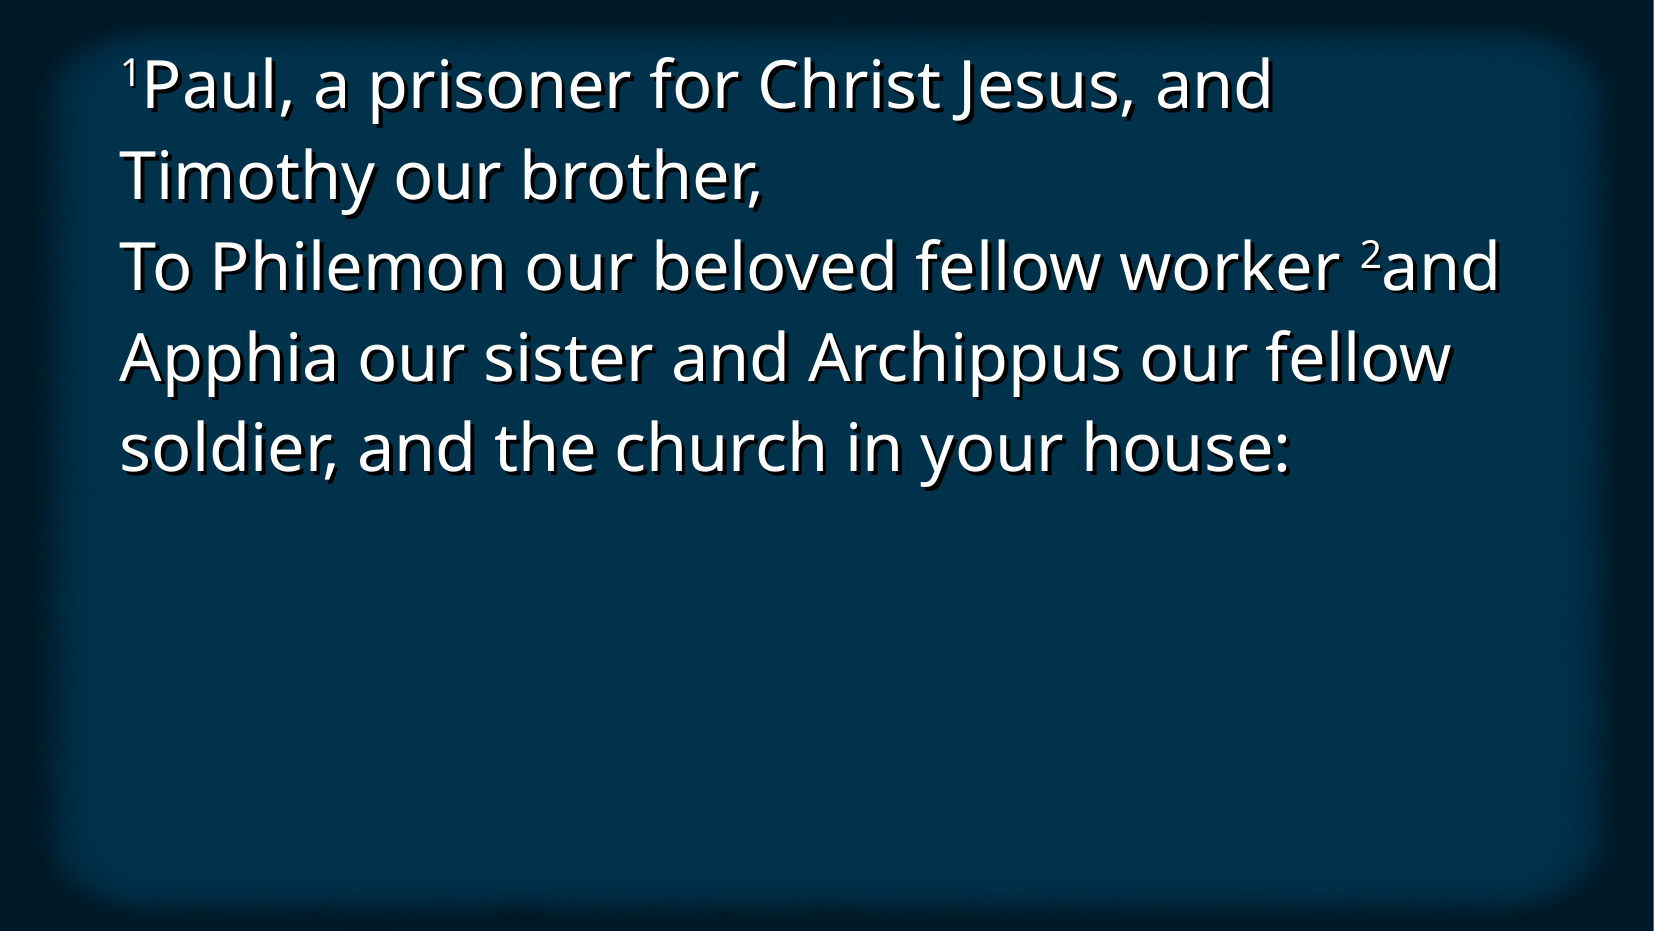

1Paul, a prisoner for Christ Jesus, and Timothy our brother,
To Philemon our beloved fellow worker 2and Apphia our sister and Archippus our fellow soldier, and the church in your house: